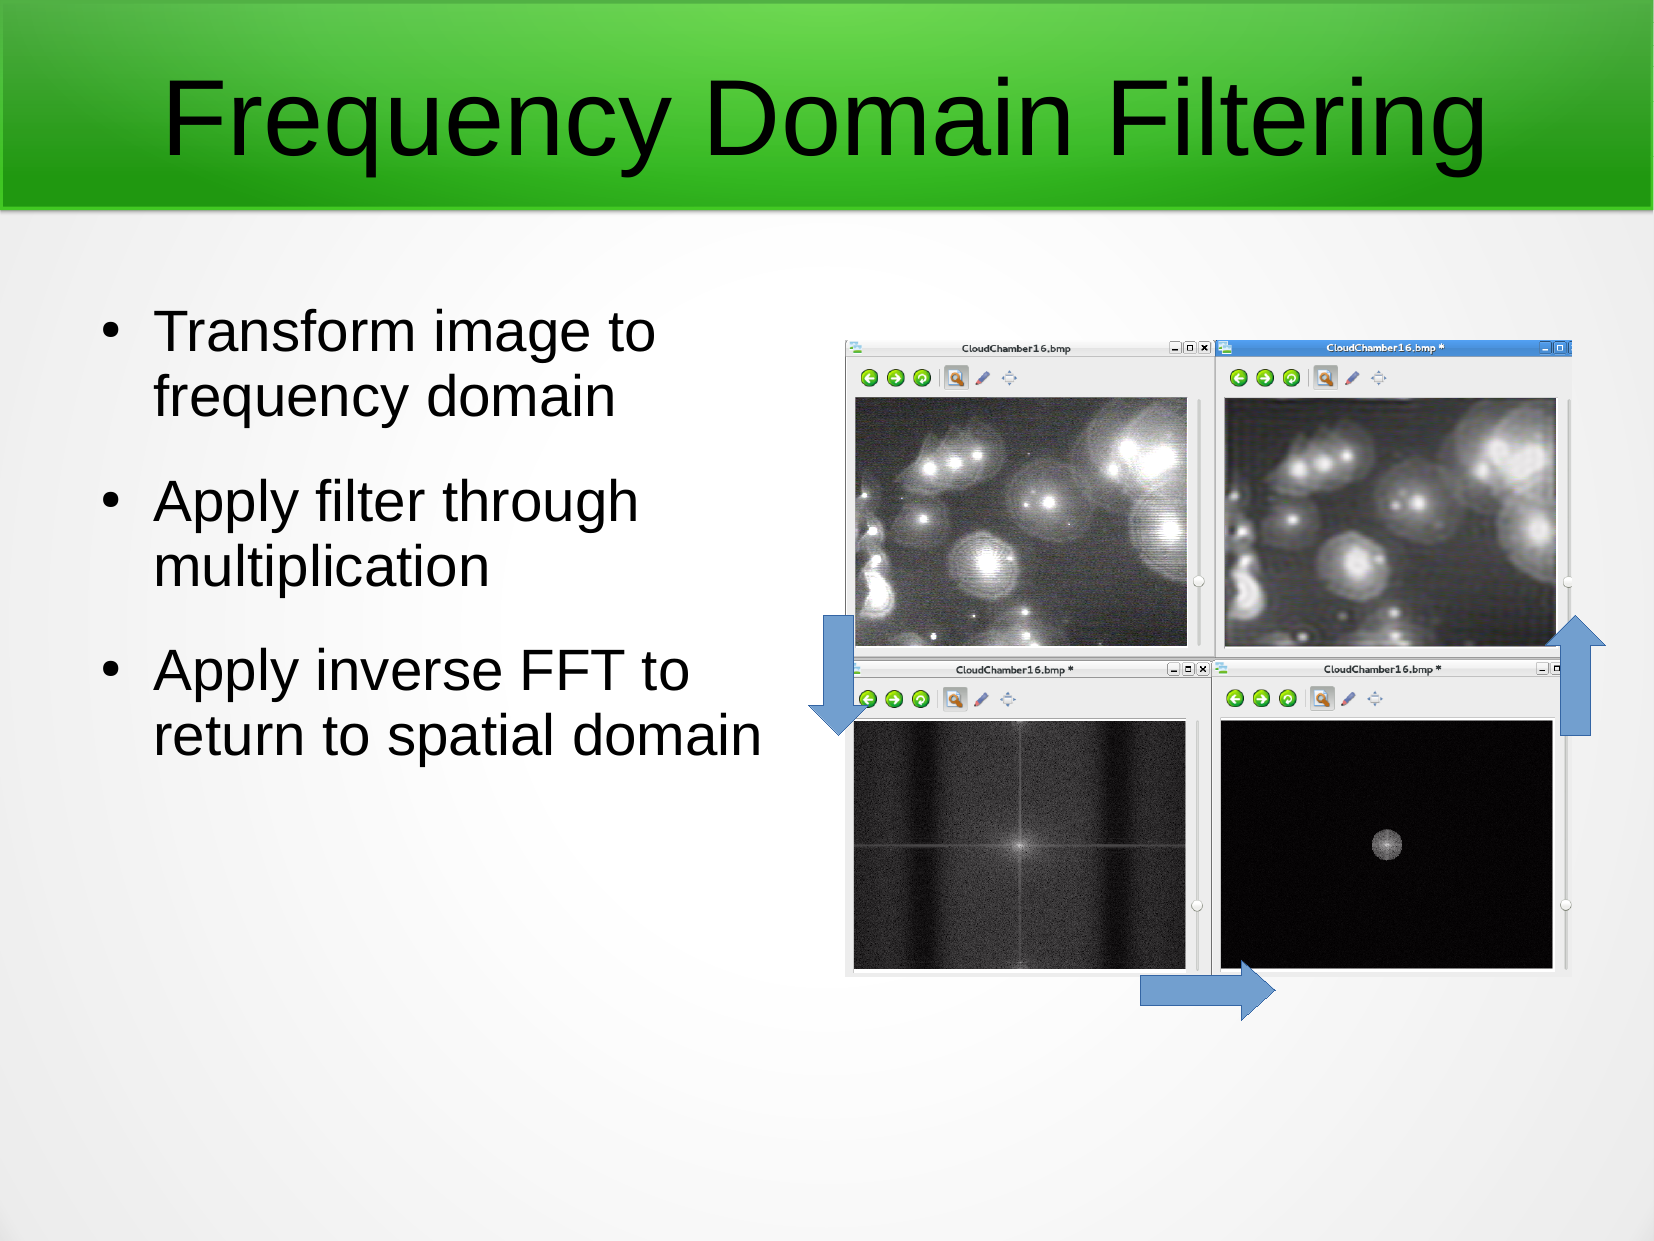

# Frequency Domain Filtering
Transform image to frequency domain
Apply filter through multiplication
Apply inverse FFT to return to spatial domain